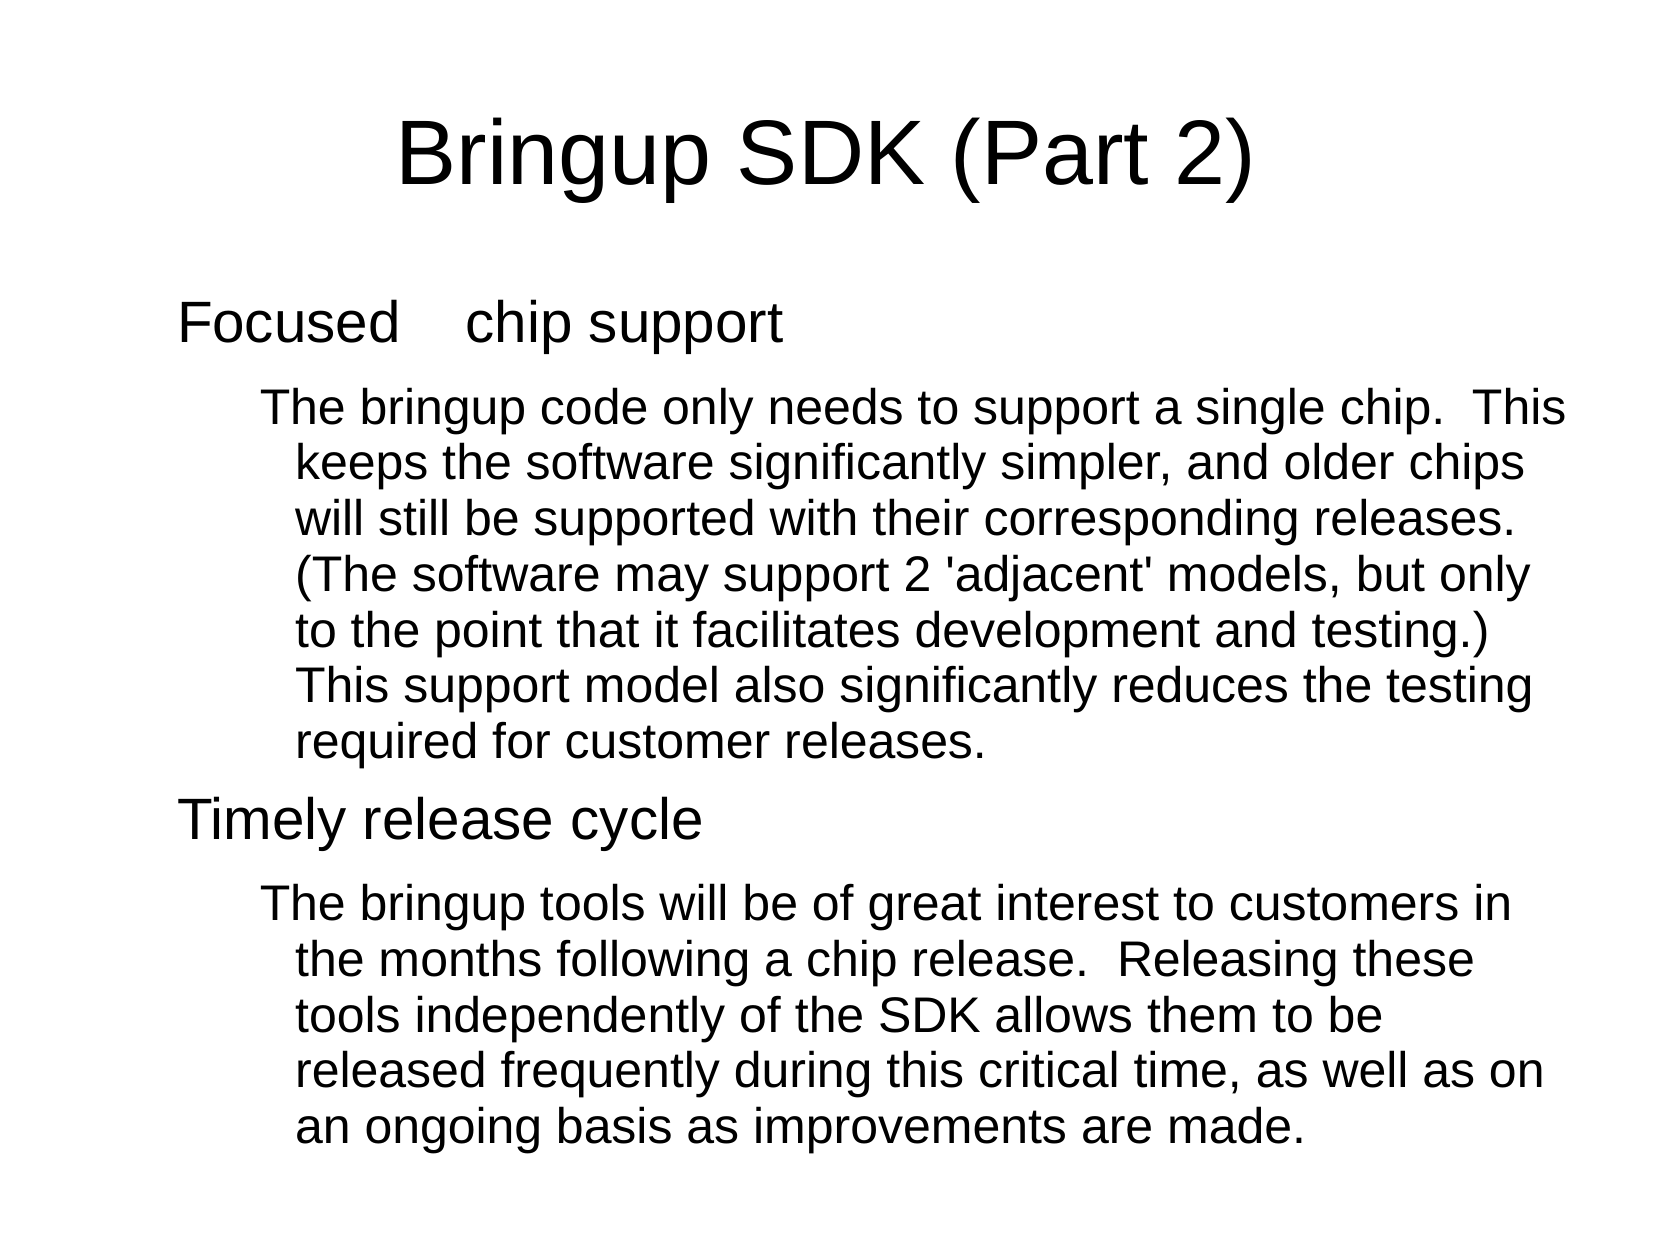

# Bringup SDK (Part 2)
Focused	 chip support
The bringup code only needs to support a single chip. This keeps the software significantly simpler, and older chips will still be supported with their corresponding releases. (The software may support 2 'adjacent' models, but only to the point that it facilitates development and testing.) This support model also significantly reduces the testing required for customer releases.
Timely release cycle
The bringup tools will be of great interest to customers in the months following a chip release. Releasing these tools independently of the SDK allows them to be released frequently during this critical time, as well as on an ongoing basis as improvements are made.